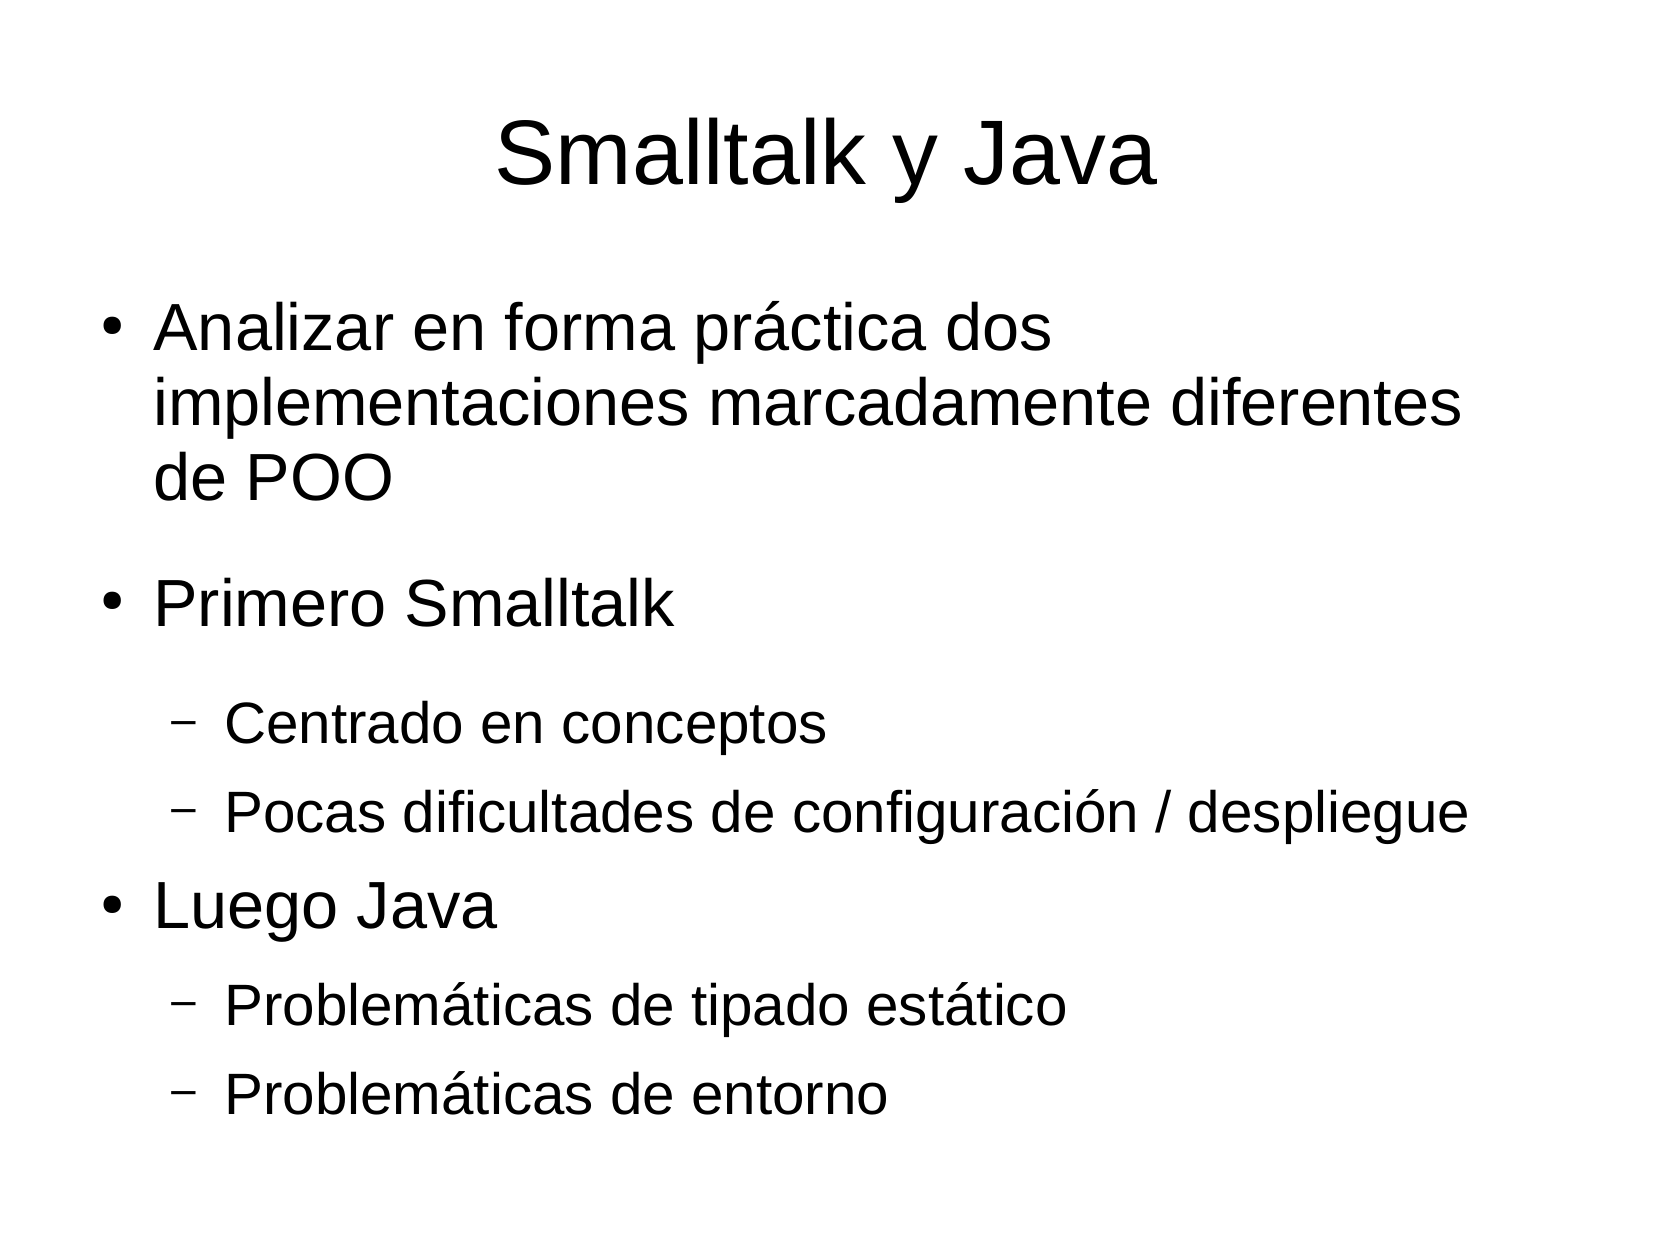

# Smalltalk y Java
Analizar en forma práctica dos implementaciones marcadamente diferentes de POO
Primero Smalltalk
Centrado en conceptos
Pocas dificultades de configuración / despliegue
Luego Java
Problemáticas de tipado estático
Problemáticas de entorno